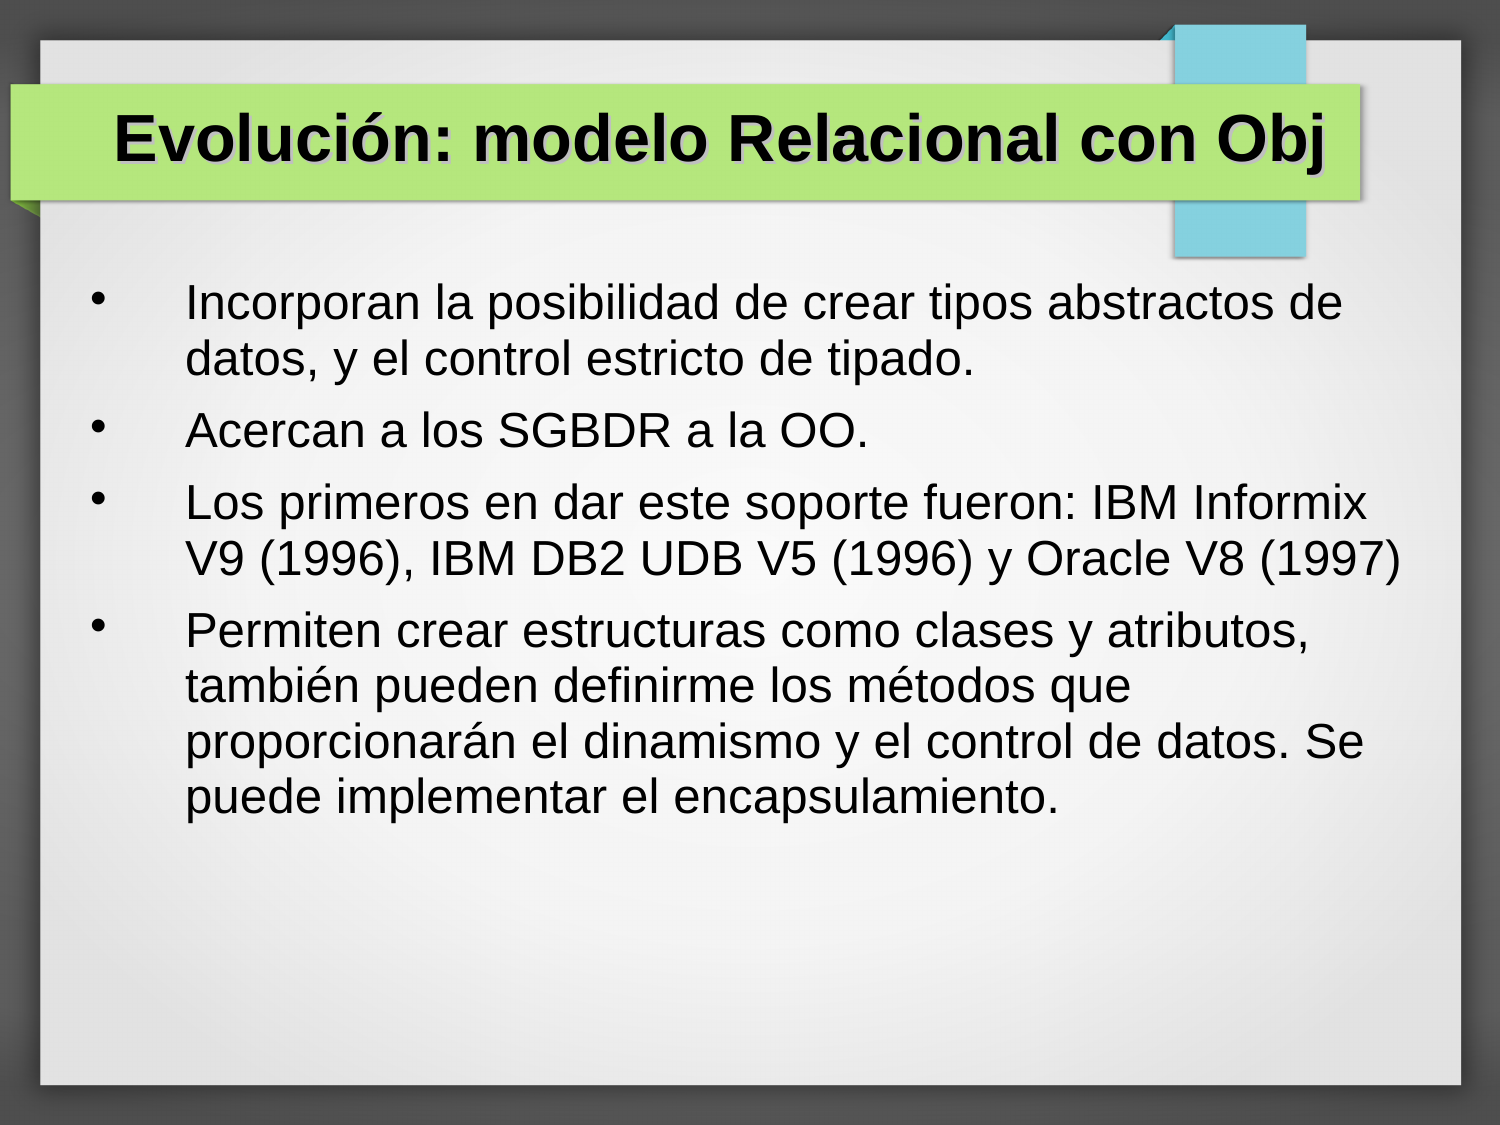

# Evolución: modelo Relacional con Obj
Incorporan la posibilidad de crear tipos abstractos de datos, y el control estricto de tipado.
Acercan a los SGBDR a la OO.
Los primeros en dar este soporte fueron: IBM Informix V9 (1996), IBM DB2 UDB V5 (1996) y Oracle V8 (1997)
Permiten crear estructuras como clases y atributos, también pueden definirme los métodos que proporcionarán el dinamismo y el control de datos. Se puede implementar el encapsulamiento.